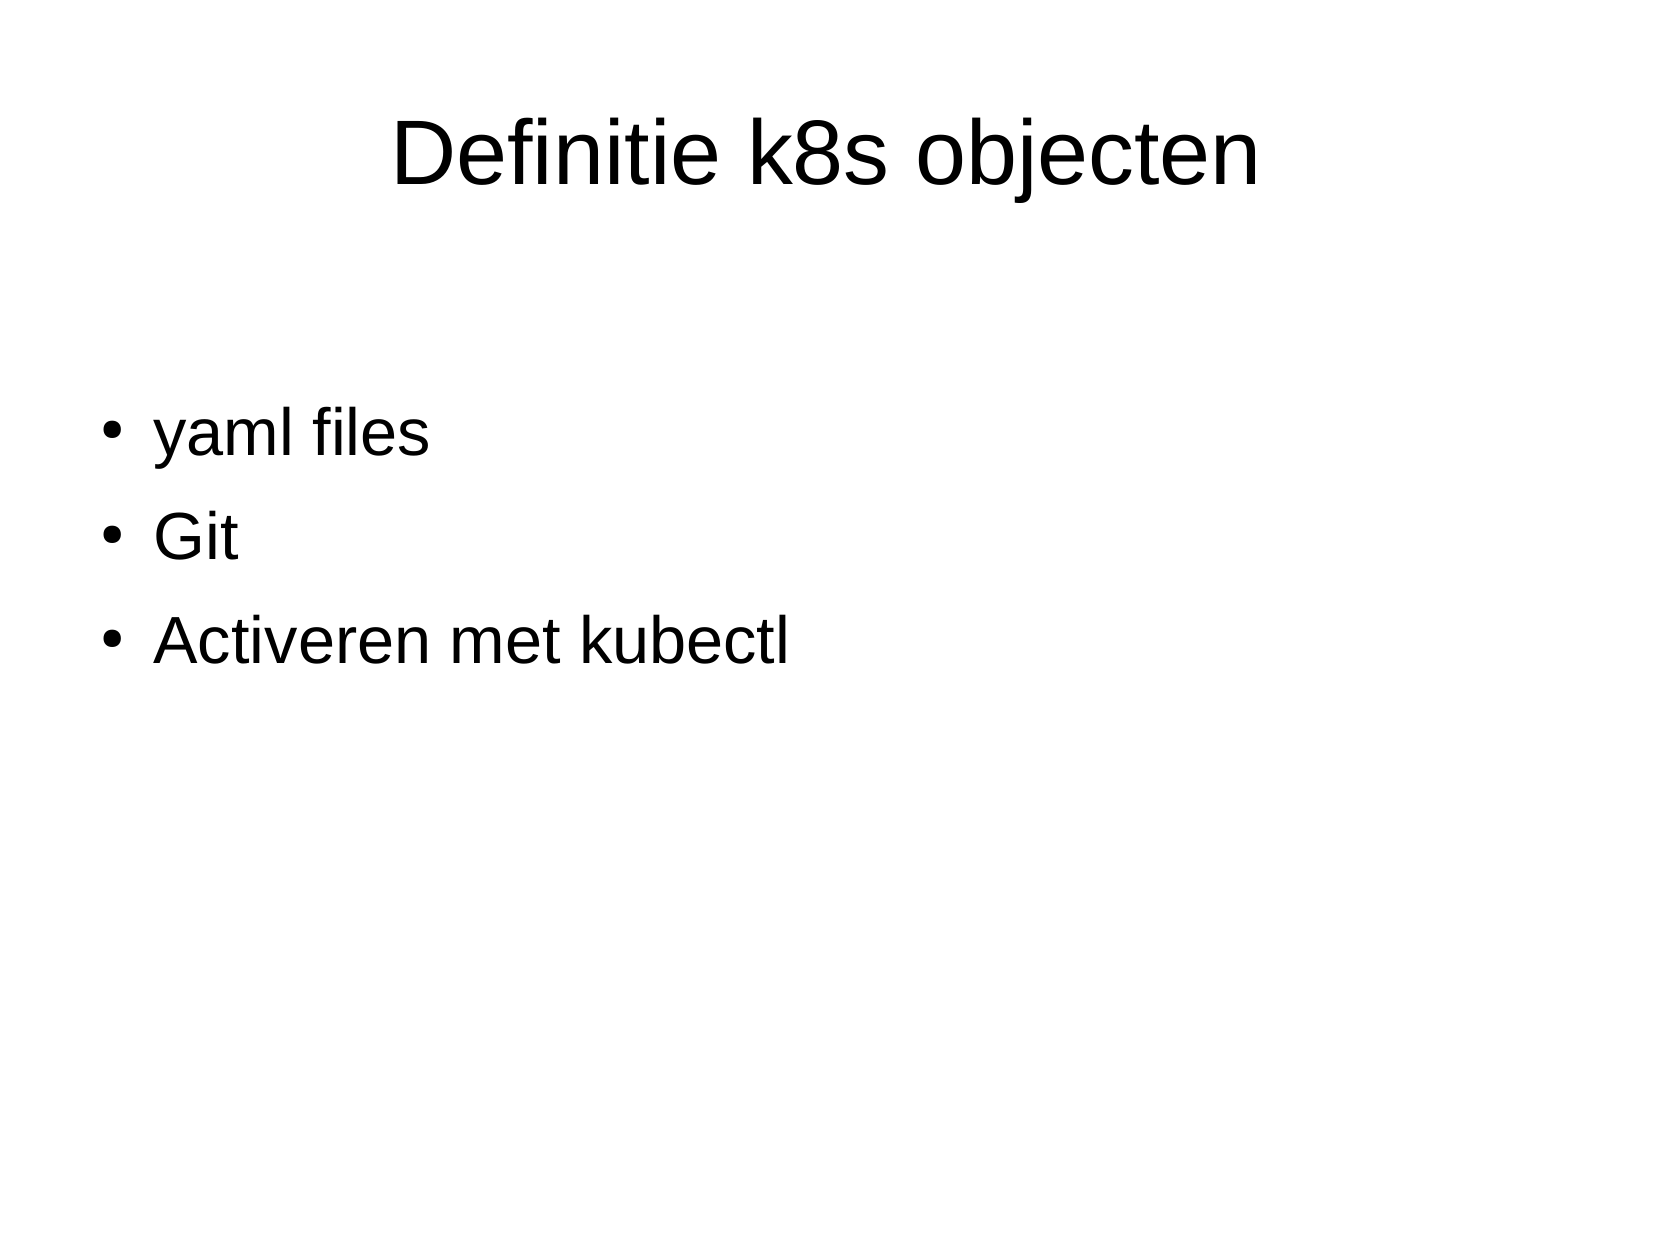

# Definitie k8s objecten
yaml files
Git
Activeren met kubectl